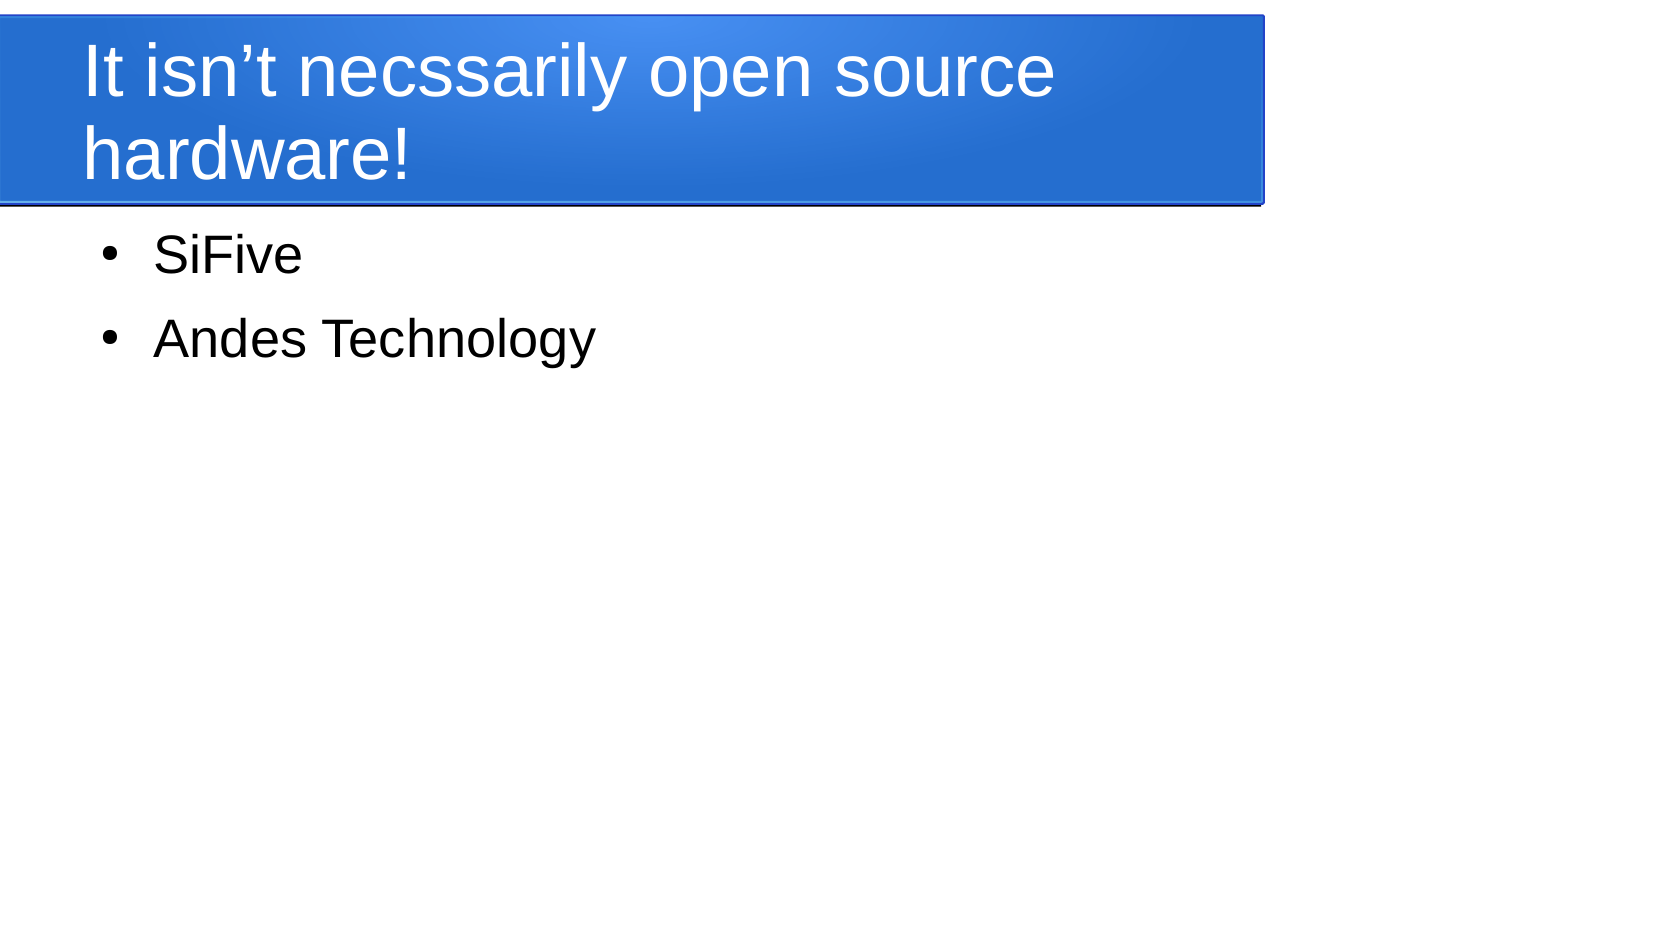

# It isn’t necssarily open source hardware!
SiFive
Andes Technology